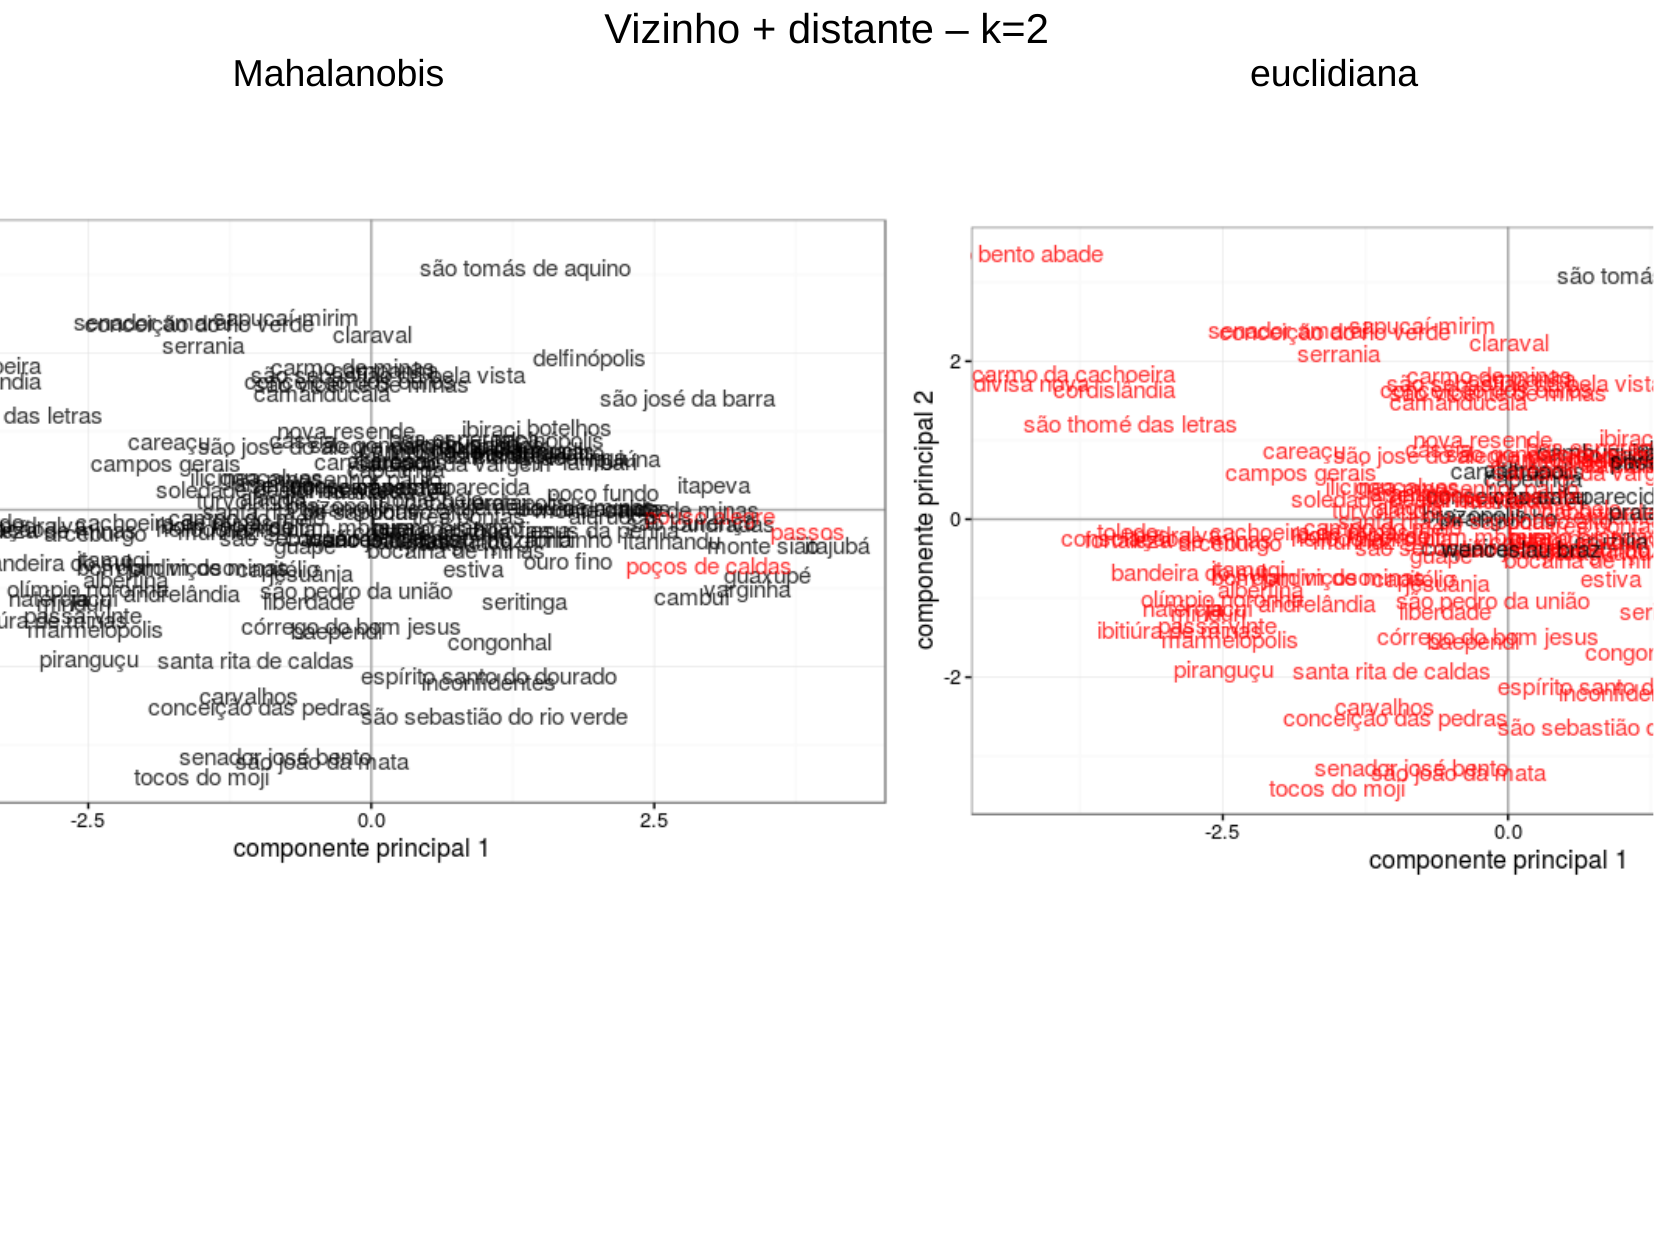

# Vizinho + distante – k=2 Mahalanobis euclidiana